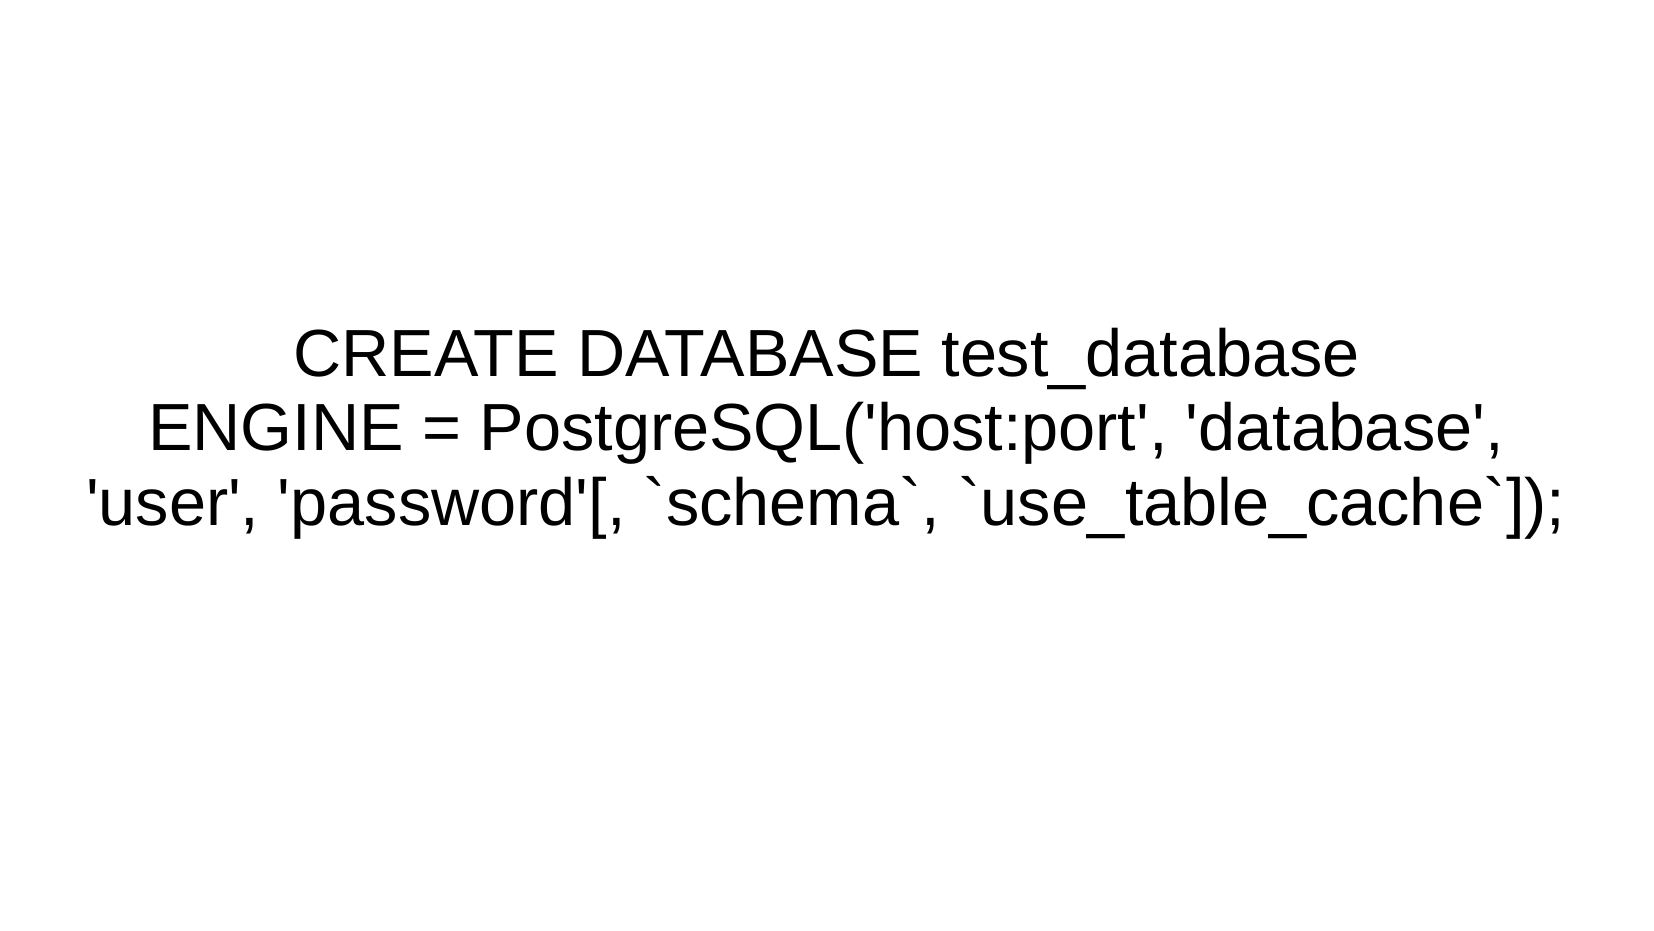

# CREATE DATABASE test_database
ENGINE = PostgreSQL('host:port', 'database', 'user', 'password'[, `schema`, `use_table_cache`]);